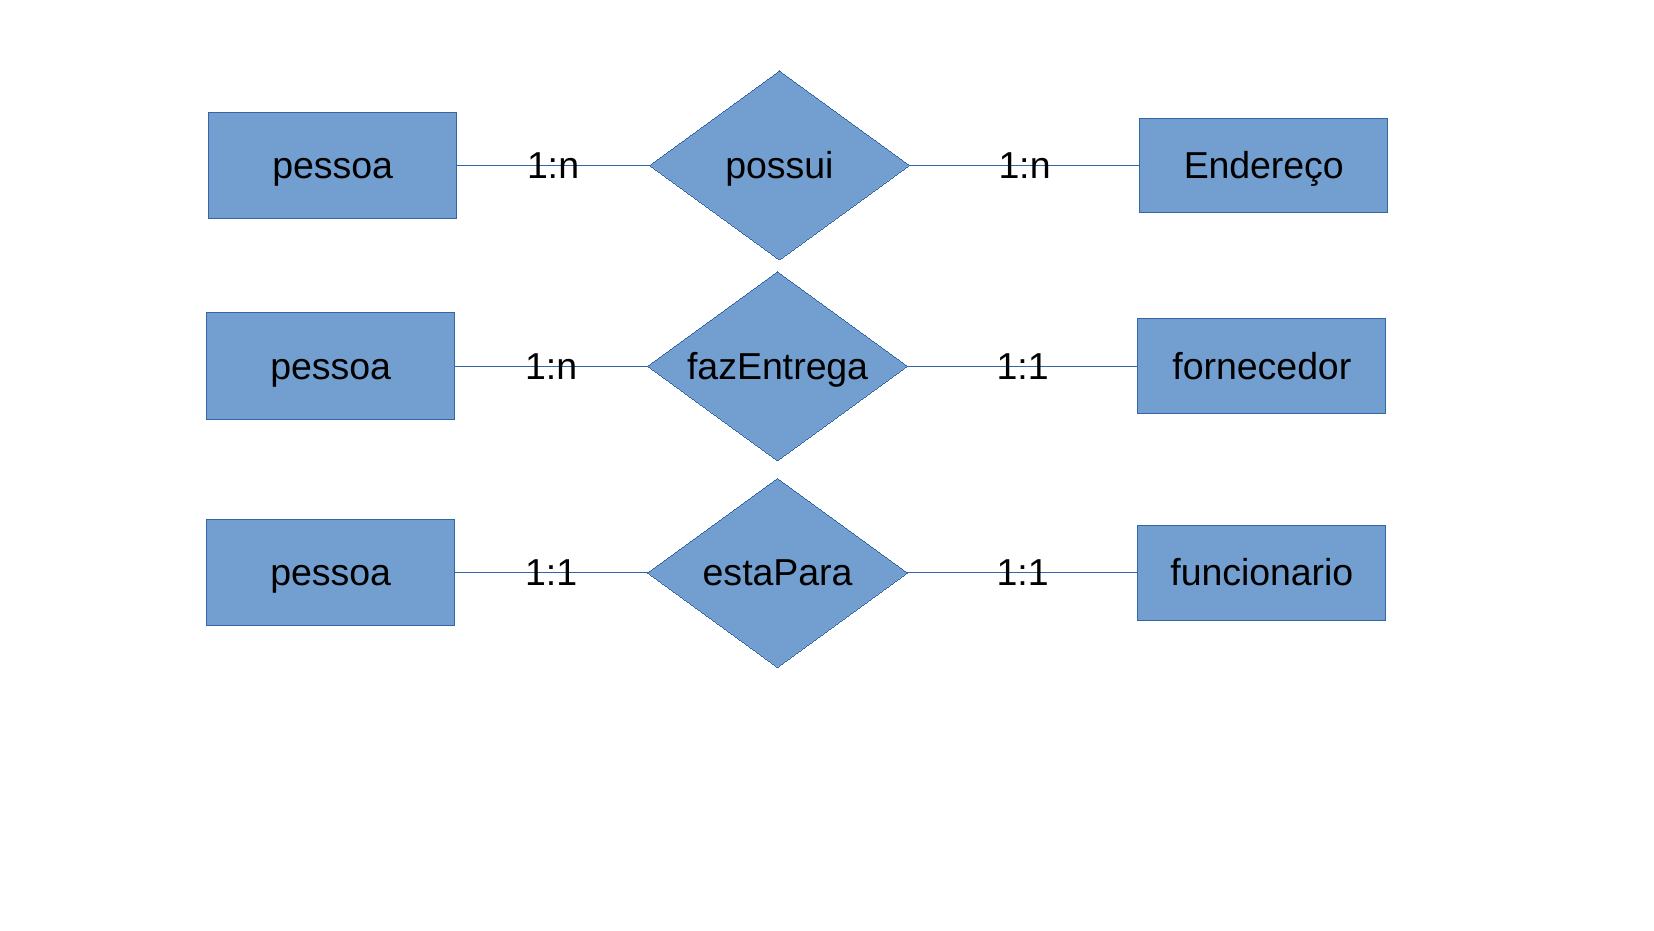

possui
pessoa
Endereço
fazEntrega
pessoa
fornecedor
estaPara
pessoa
funcionario